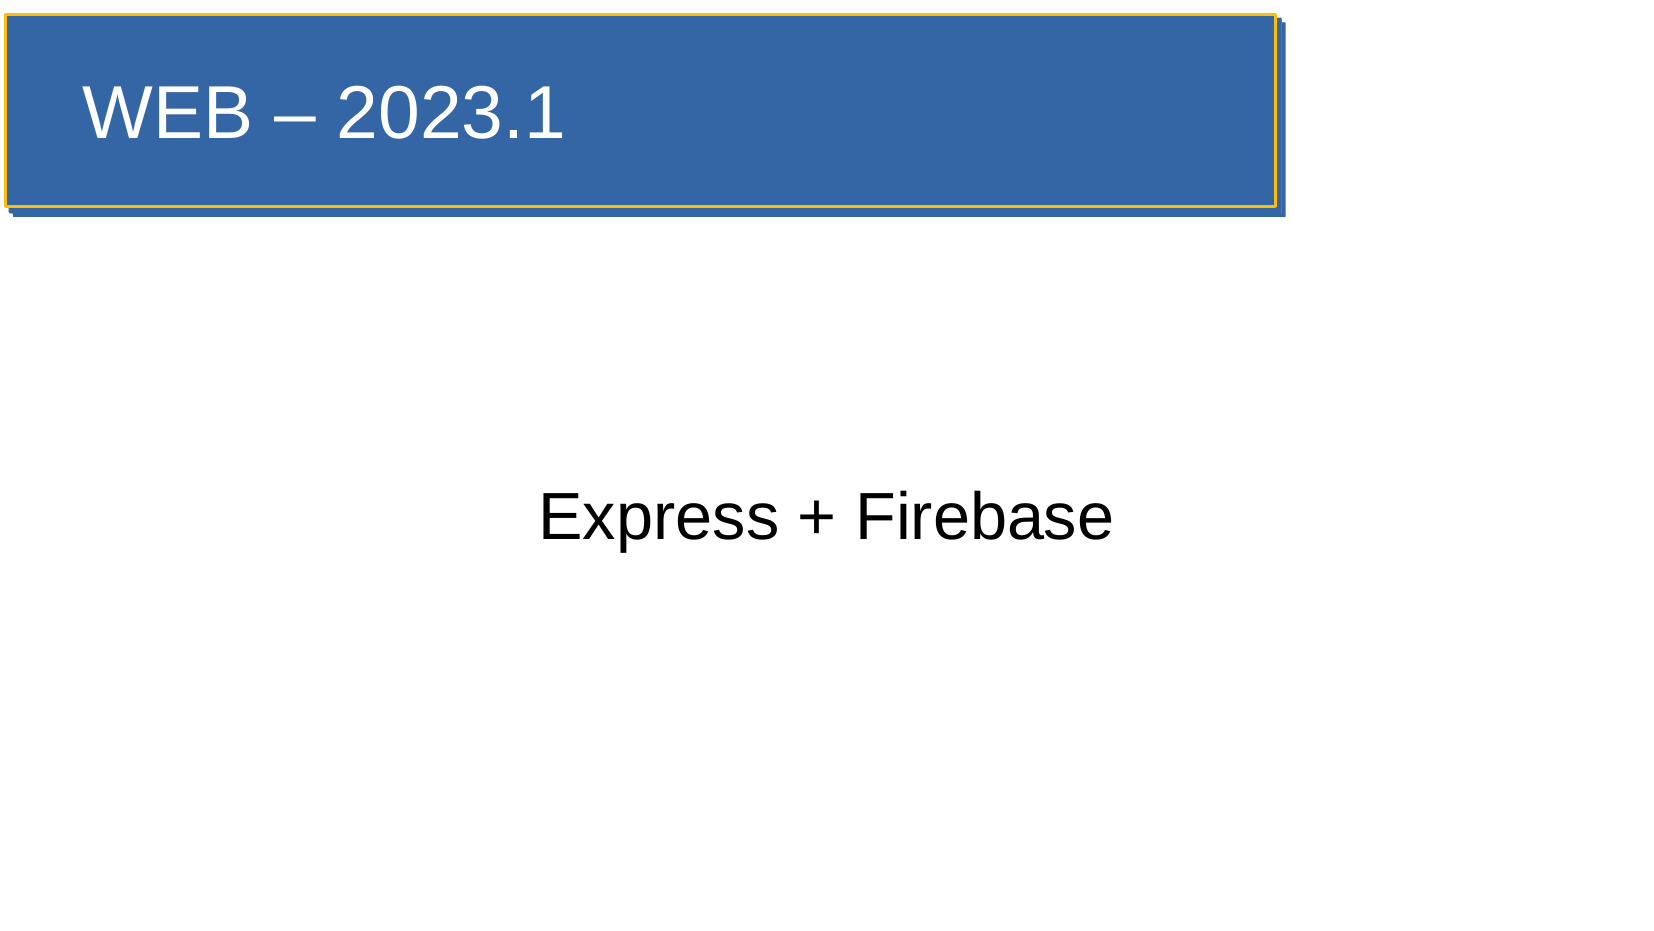

# WEB – 2023.1
Express + Firebase